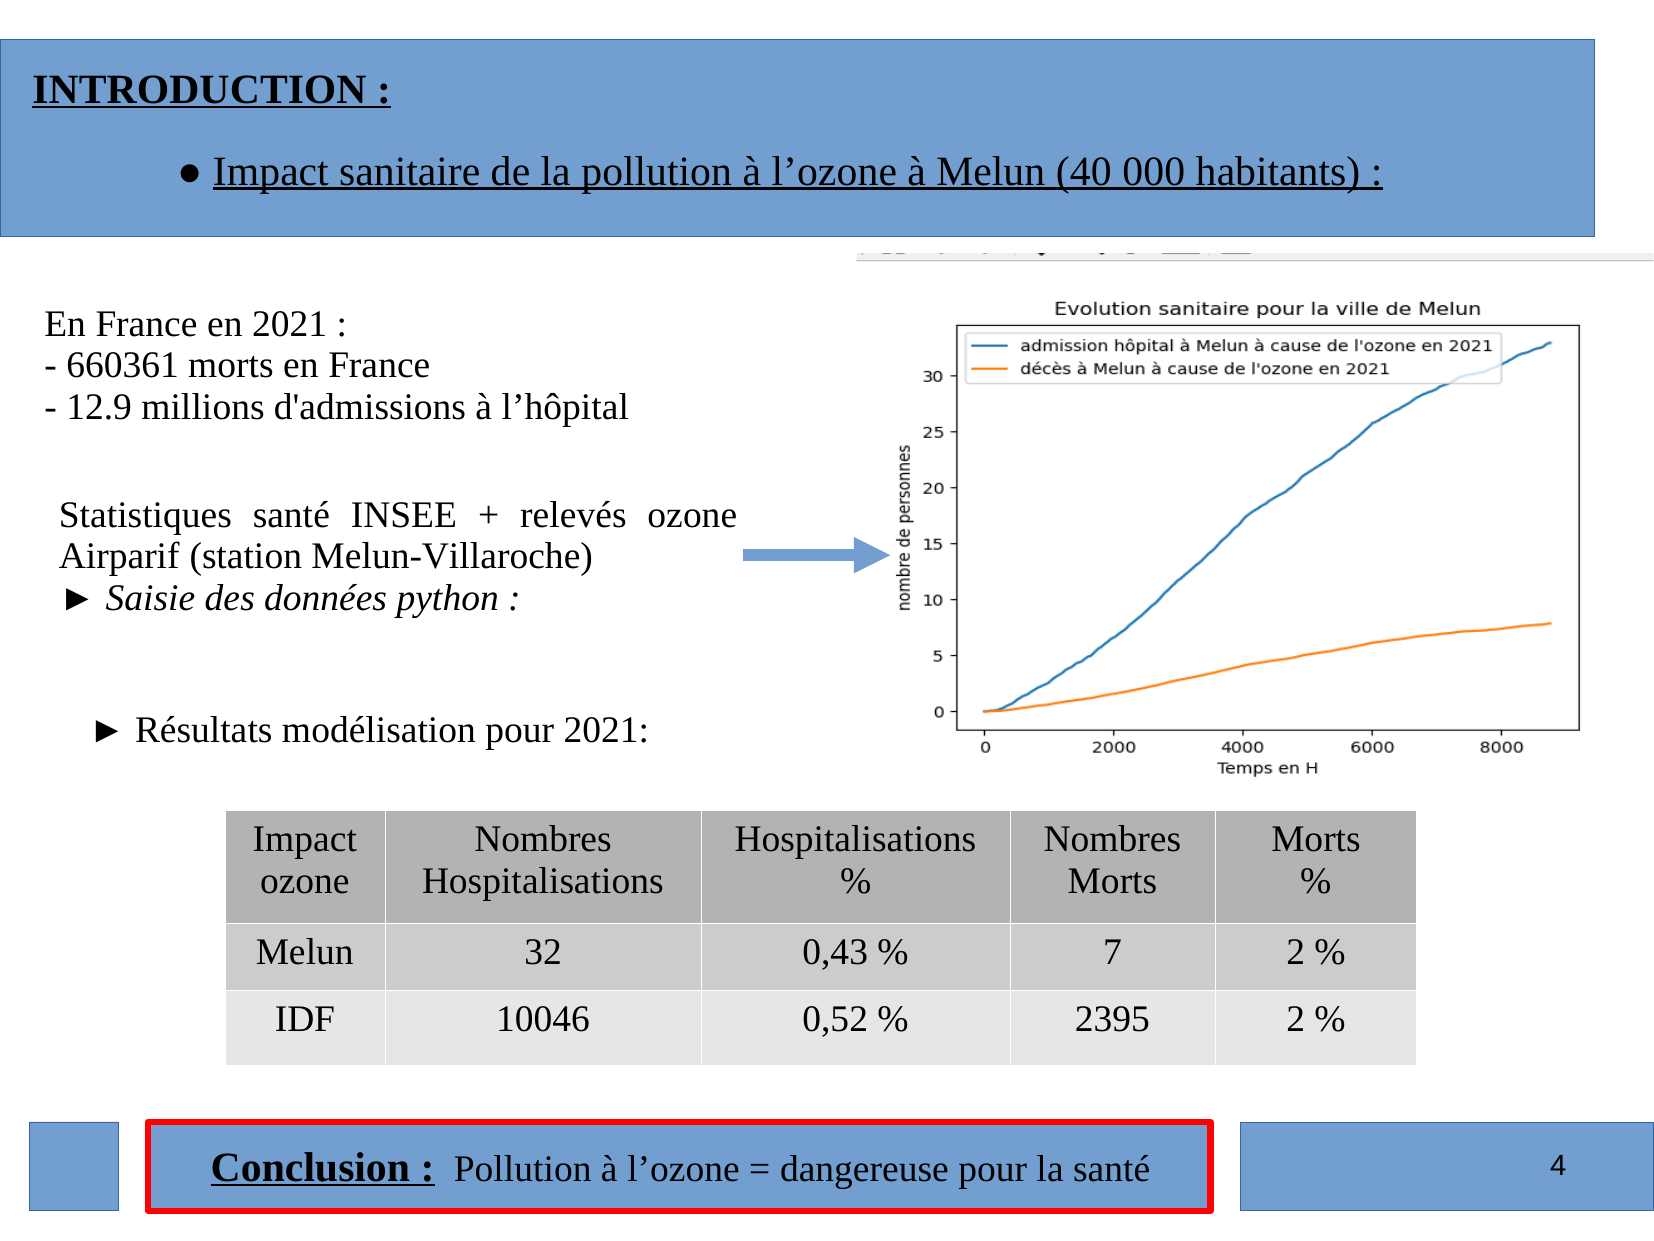

INTRODUCTION :
● Impact sanitaire de la pollution à l’ozone à Melun (40 000 habitants) :
En France en 2021 :
- 660361 morts en France
- 12.9 millions d'admissions à l’hôpital
Statistiques santé INSEE + relevés ozone Airparif (station Melun-Villaroche)
► Saisie des données python :
► Résultats modélisation pour 2021:
| Impact ozone | Nombres Hospitalisations | Hospitalisations % | Nombres Morts | Morts % |
| --- | --- | --- | --- | --- |
| Melun | 32 | 0,43 % | 7 | 2 % |
| IDF | 10046 | 0,52 % | 2395 | 2 % |
Conclusion : Pollution à l’ozone = dangereuse pour la santé
4